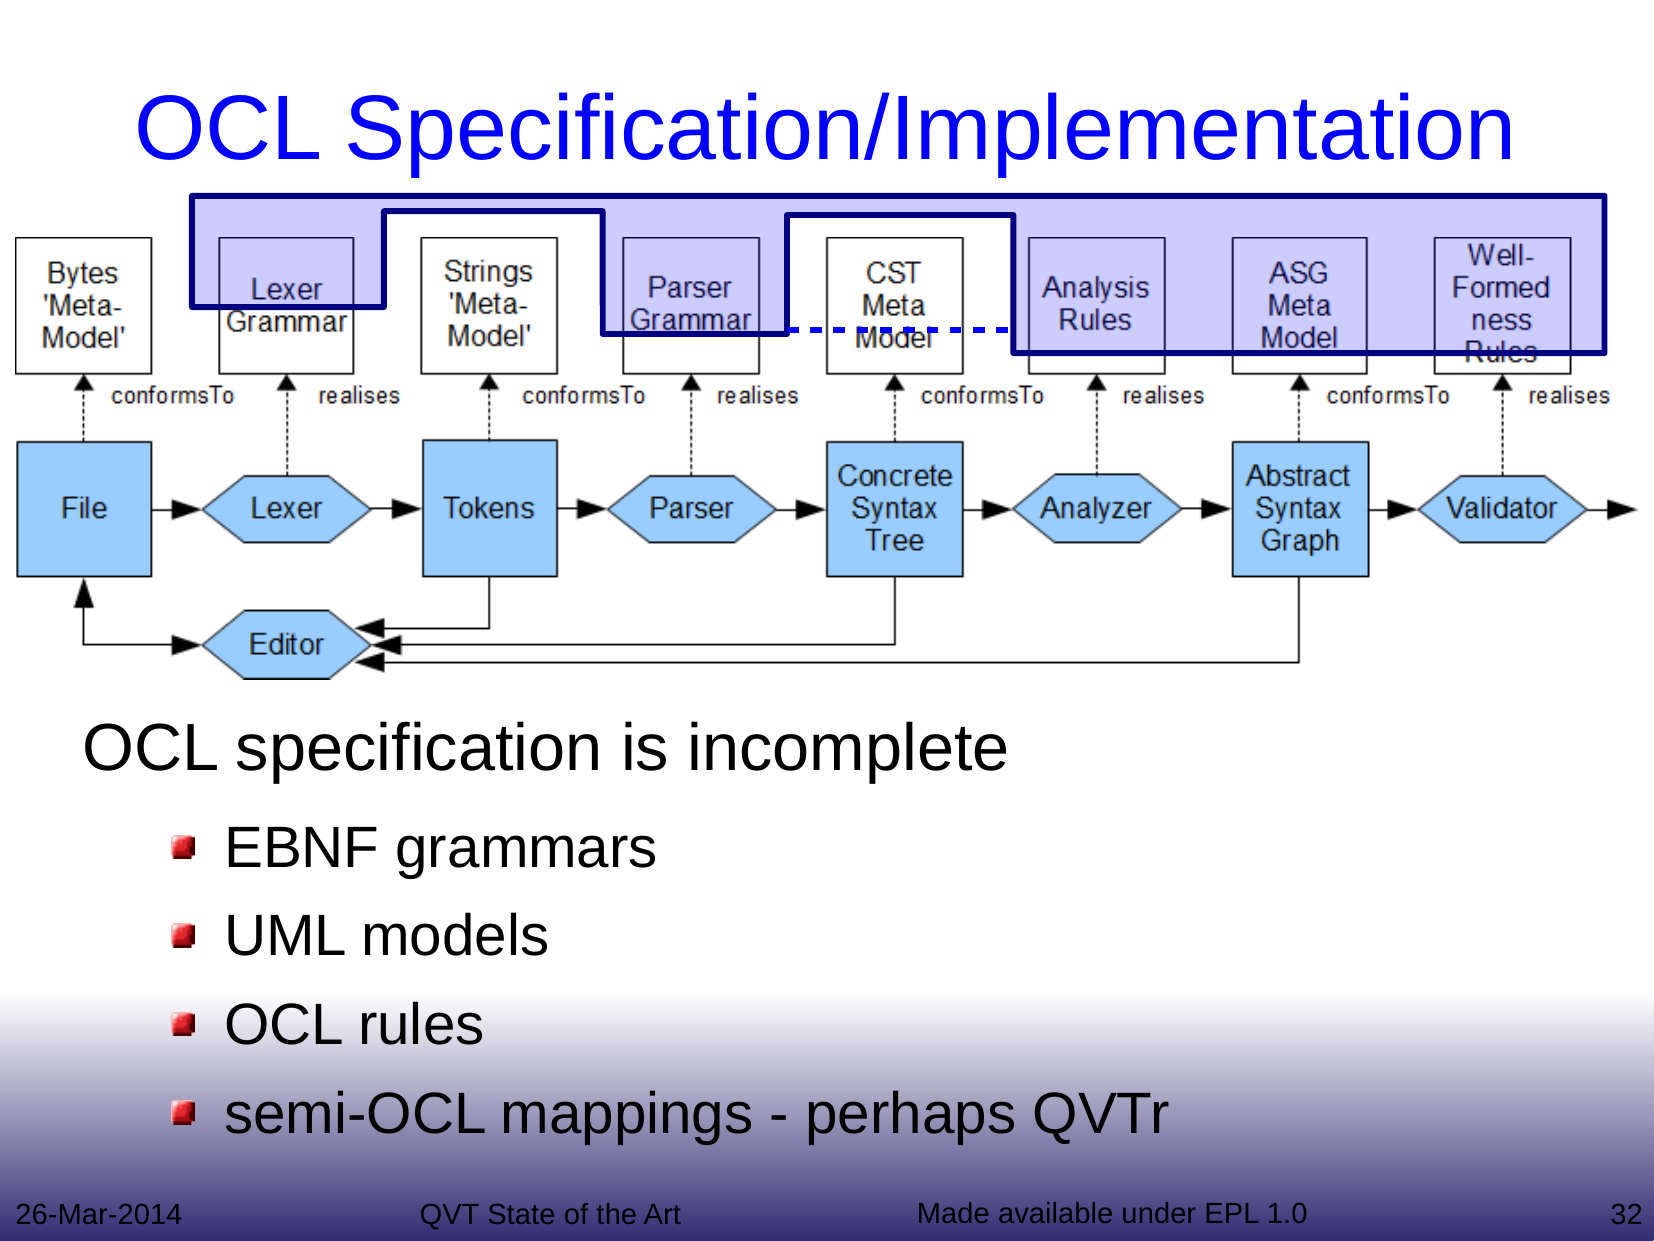

# OCL Specification/Implementation
OCL specification is incomplete
EBNF grammars
UML models
OCL rules
semi-OCL mappings - perhaps QVTr
26-Mar-2014
QVT State of the Art
32